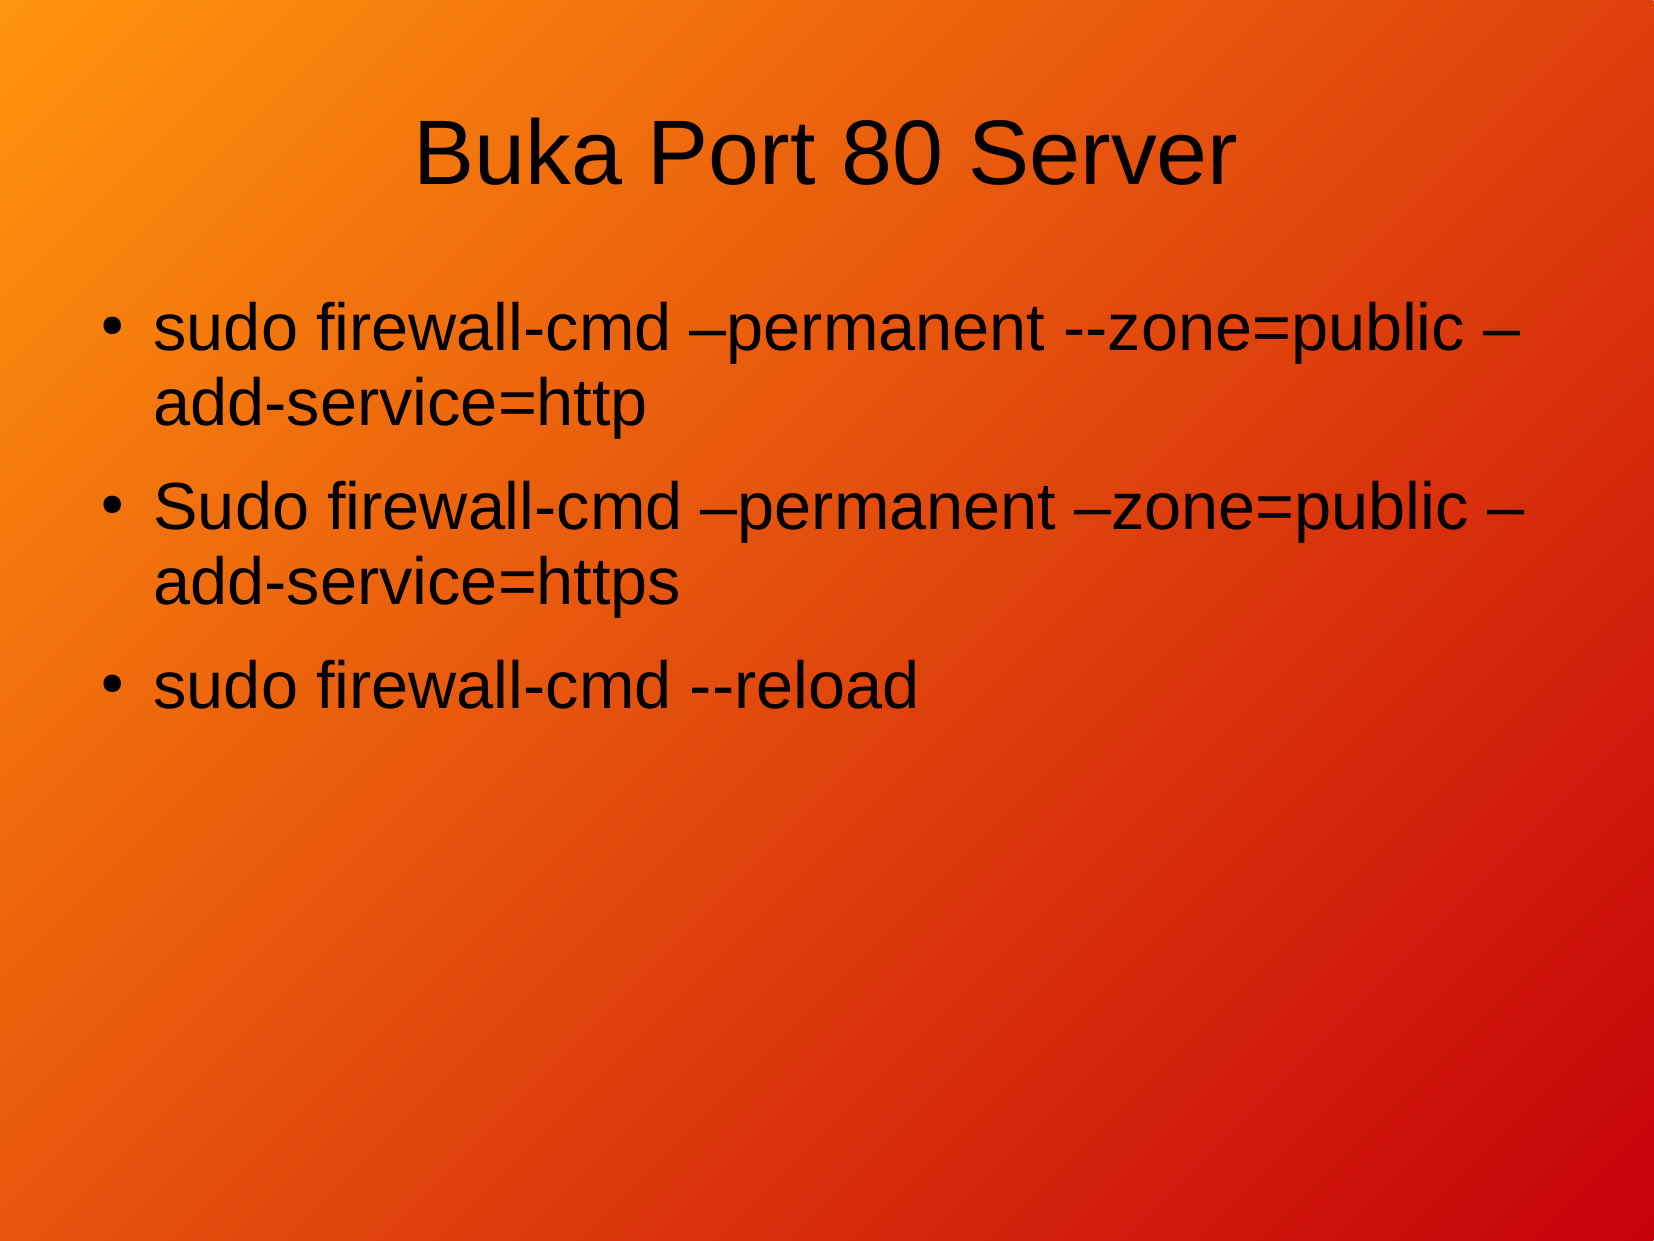

# Buka Port 80 Server
sudo firewall-cmd –permanent --zone=public –add-service=http
Sudo firewall-cmd –permanent –zone=public –add-service=https
sudo firewall-cmd --reload